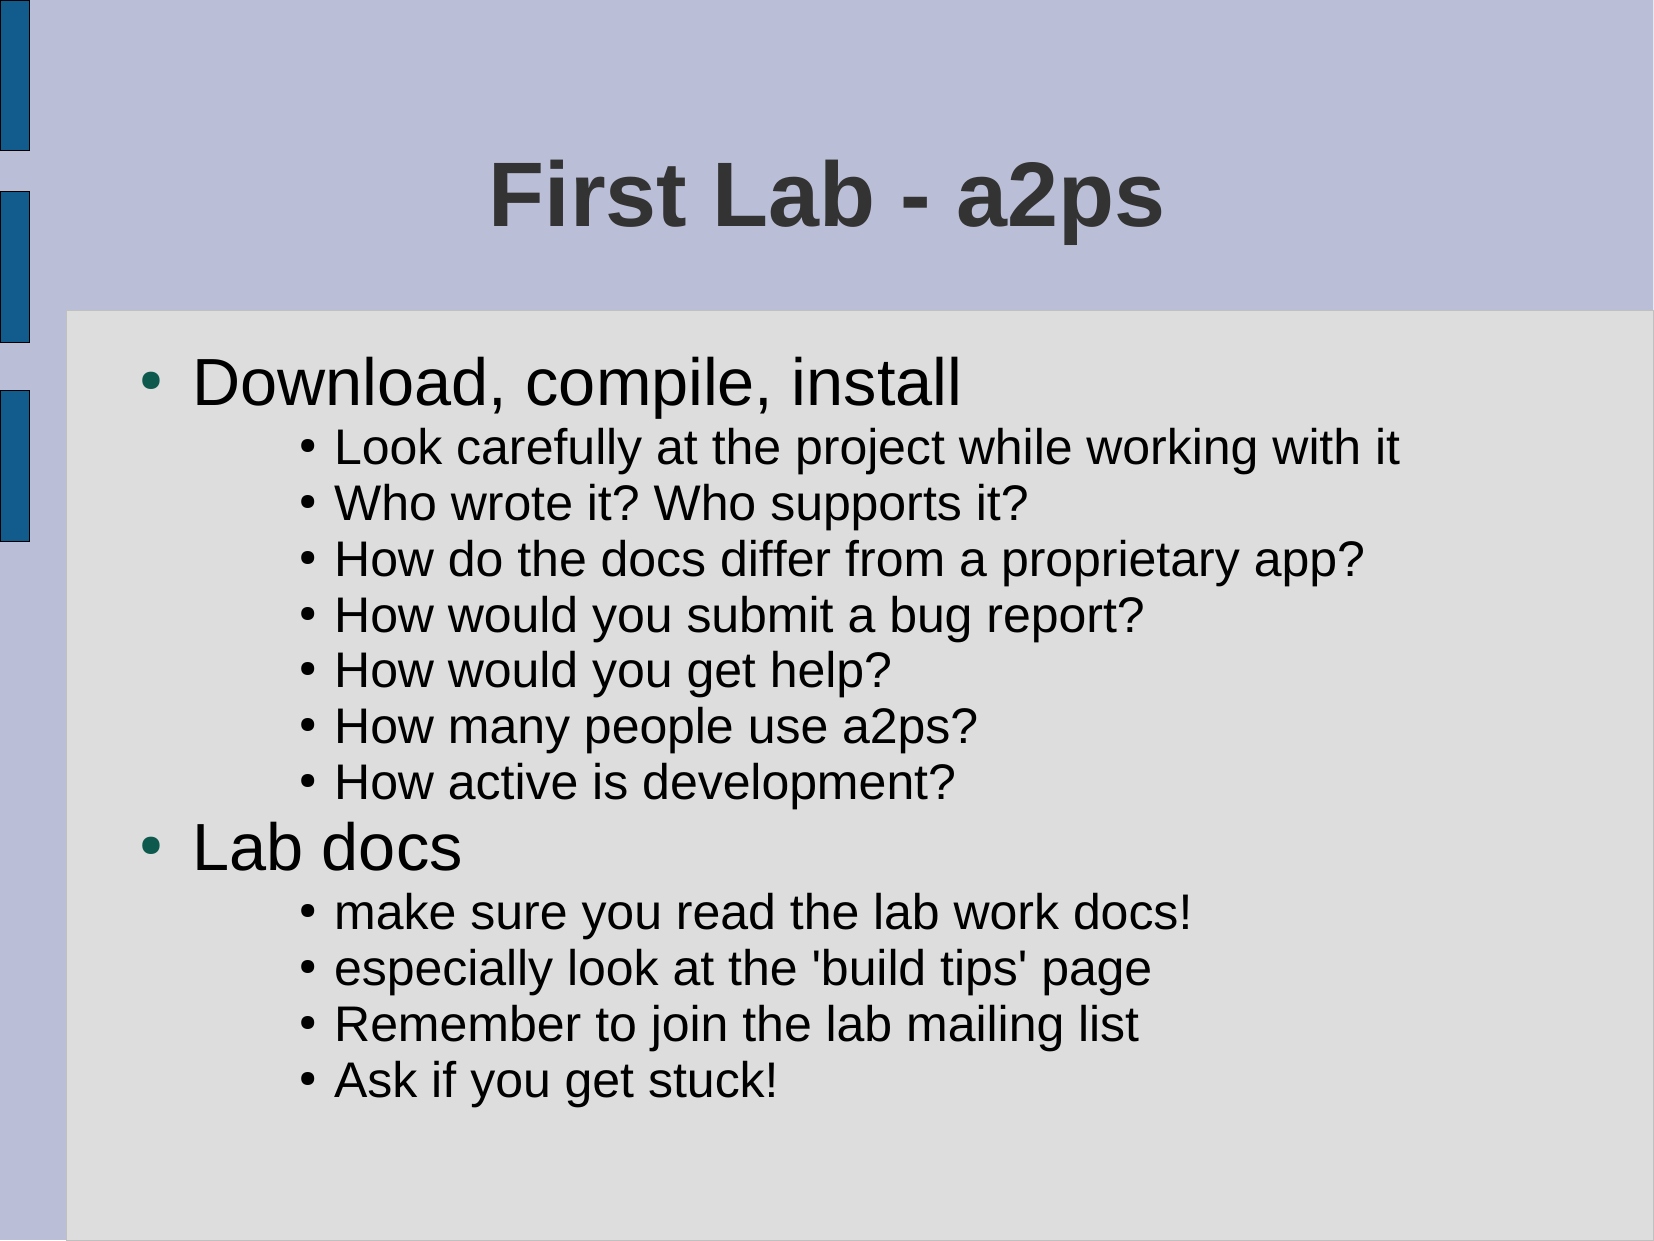

# First Lab - a2ps
Download, compile, install
Look carefully at the project while working with it
Who wrote it? Who supports it?
How do the docs differ from a proprietary app?
How would you submit a bug report?
How would you get help?
How many people use a2ps?
How active is development?
Lab docs
make sure you read the lab work docs!
especially look at the 'build tips' page
Remember to join the lab mailing list
Ask if you get stuck!